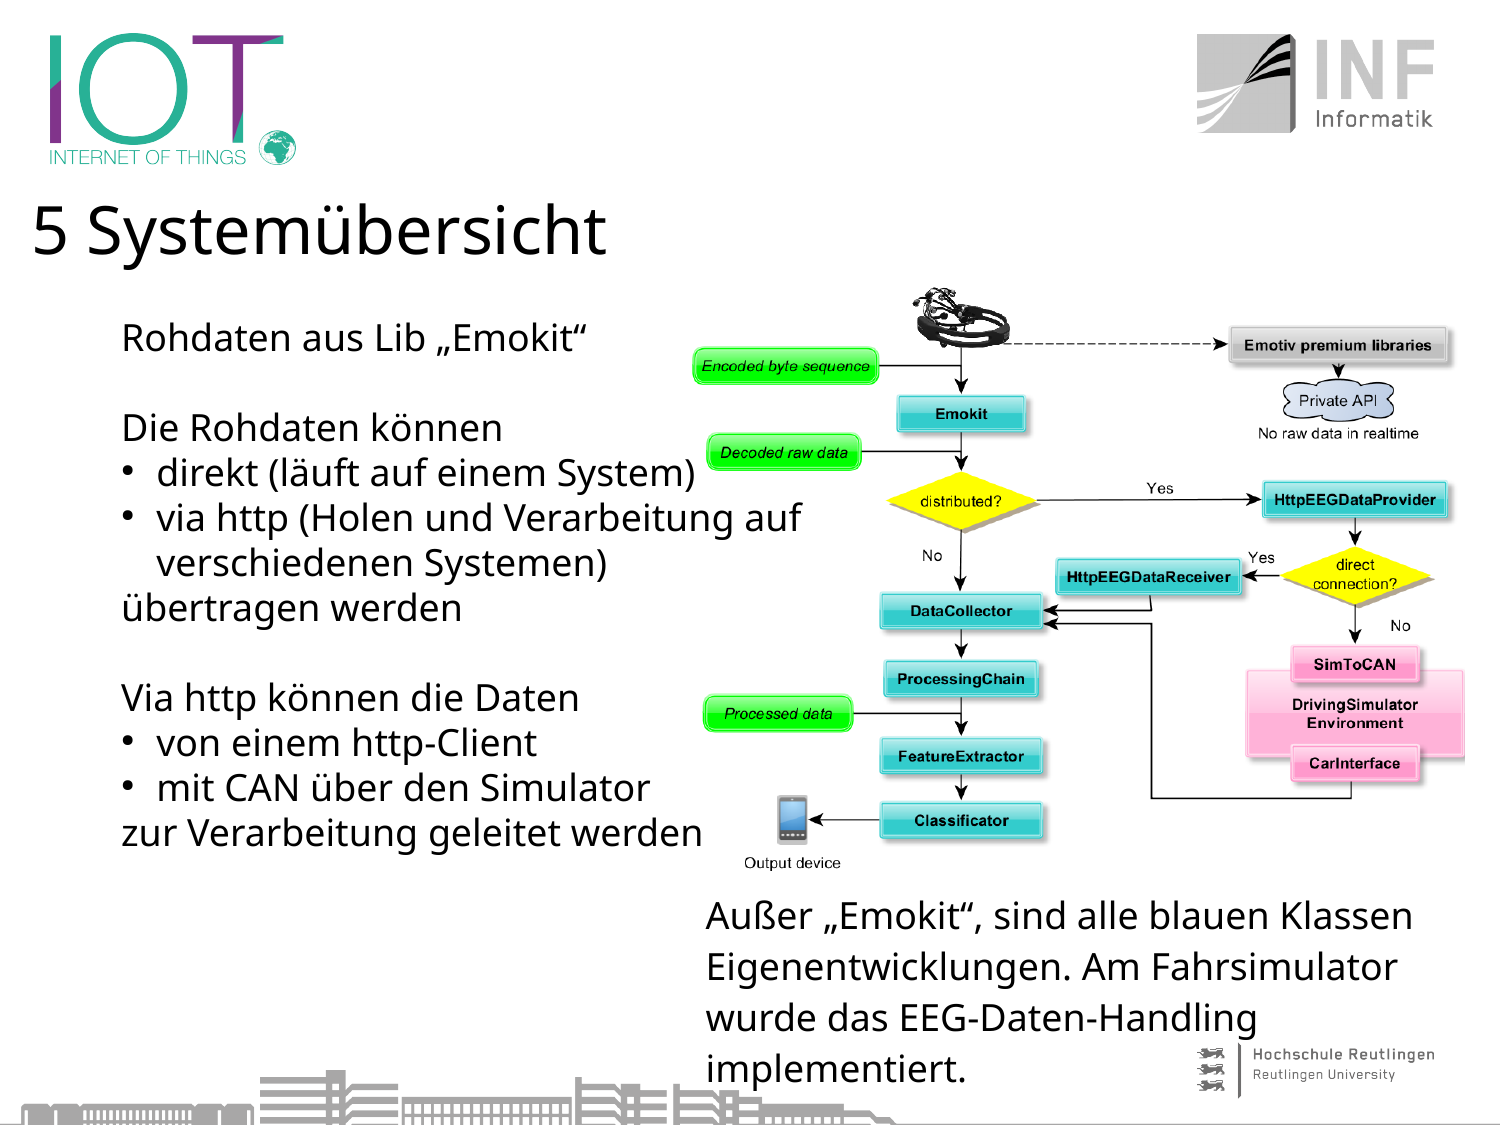

5 Systemübersicht
Rohdaten aus Lib „Emokit“
Die Rohdaten können
direkt (läuft auf einem System)
via http (Holen und Verarbeitung auf verschiedenen Systemen)
übertragen werden
Via http können die Daten
von einem http-Client
mit CAN über den Simulator
zur Verarbeitung geleitet werden
Außer „Emokit“, sind alle blauen Klassen Eigenentwicklungen. Am Fahrsimulator wurde das EEG-Daten-Handling implementiert.